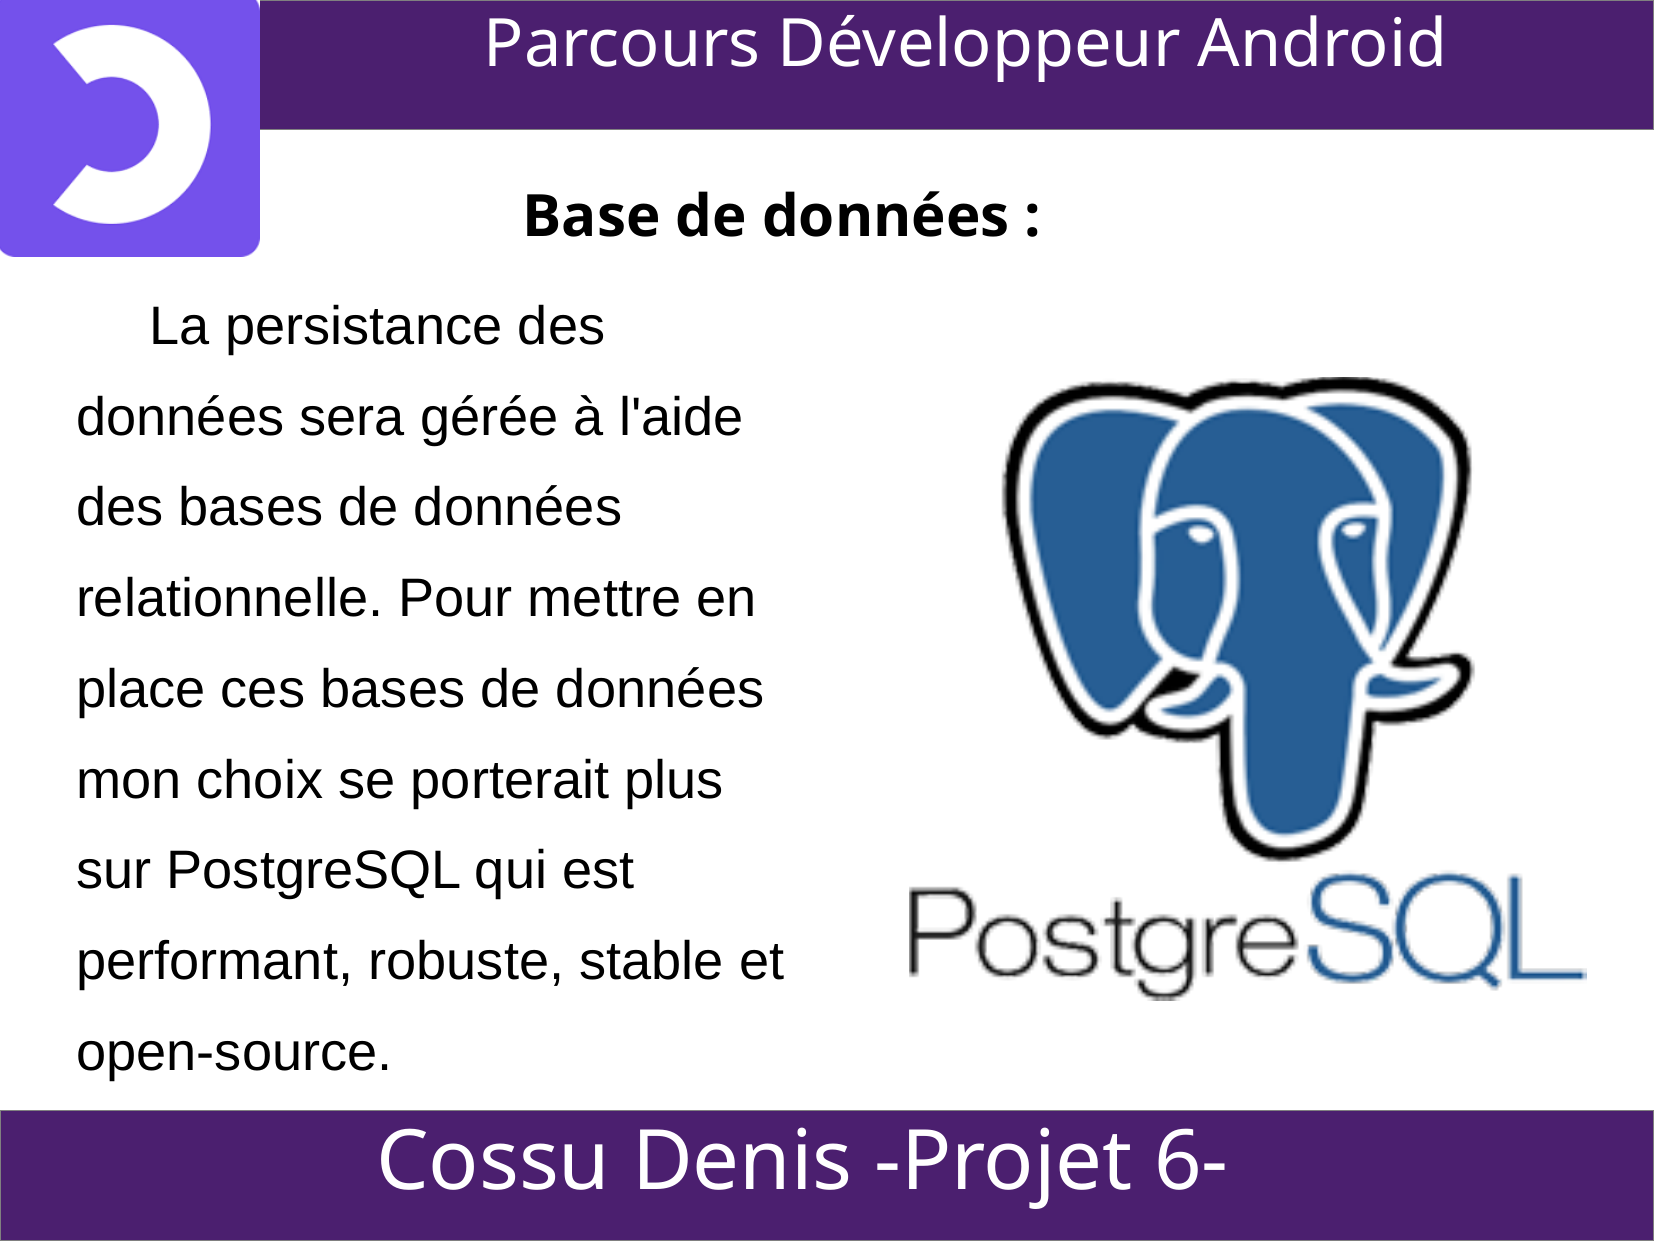

La persistance des données sera gérée à l'aide des bases de données relationnelle. Pour mettre en place ces bases de données mon choix se porterait plus sur PostgreSQL qui est performant, robuste, stable et open-source.
Base de données :